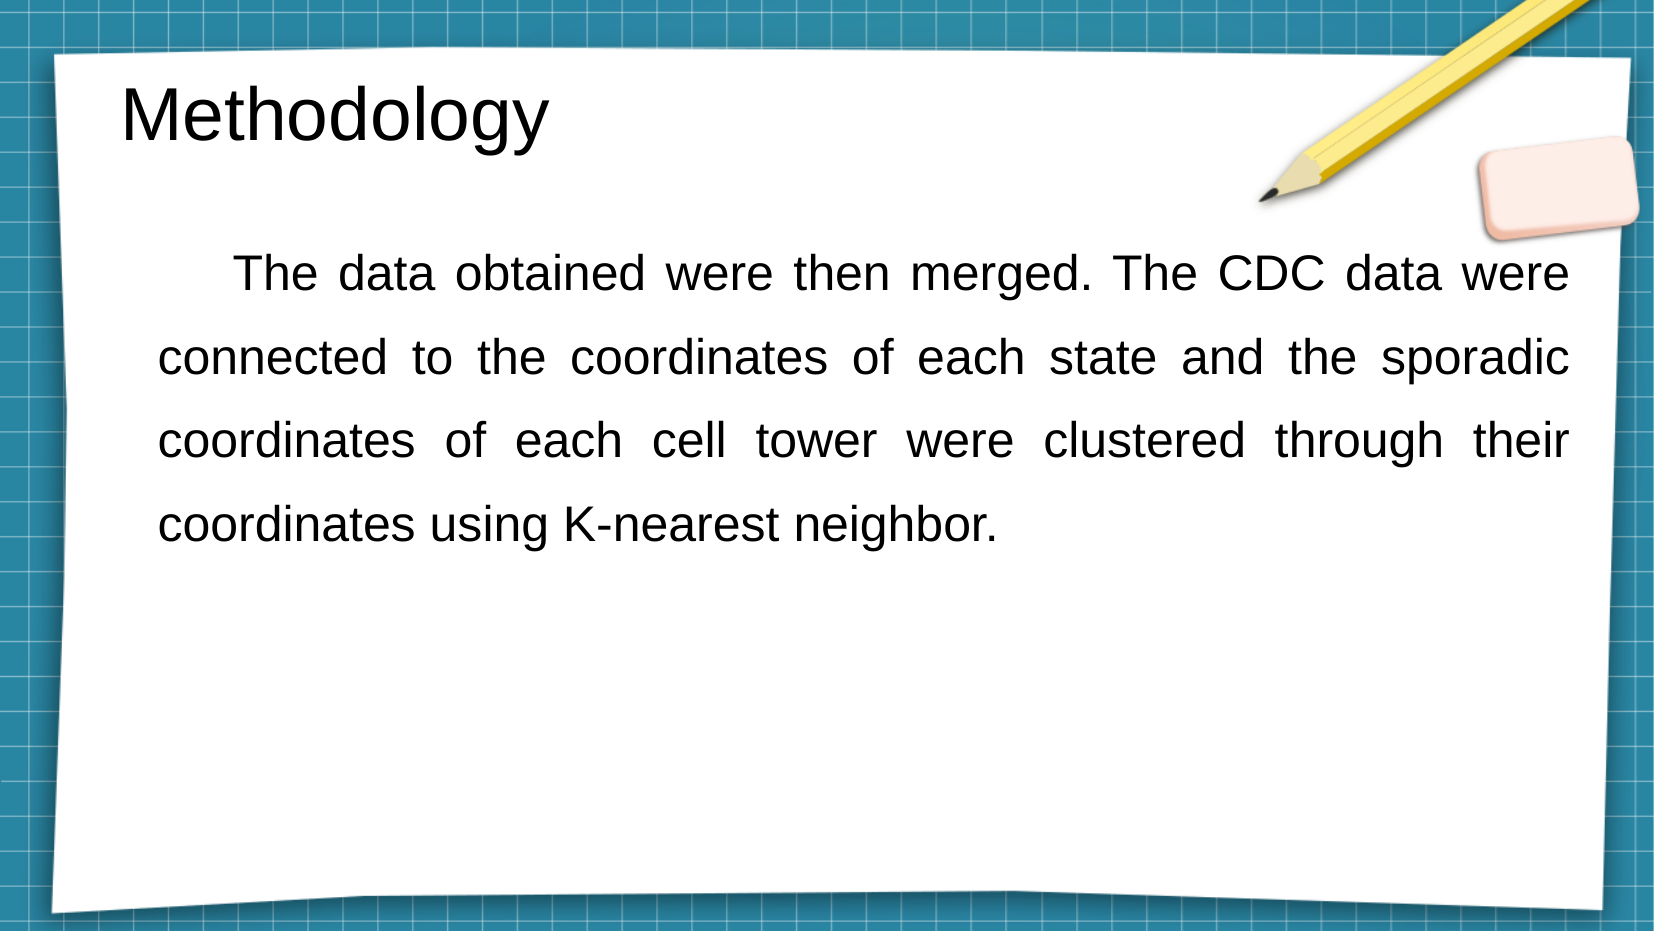

# Methodology
The data obtained were then merged. The CDC data were connected to the coordinates of each state and the sporadic coordinates of each cell tower were clustered through their coordinates using K-nearest neighbor.